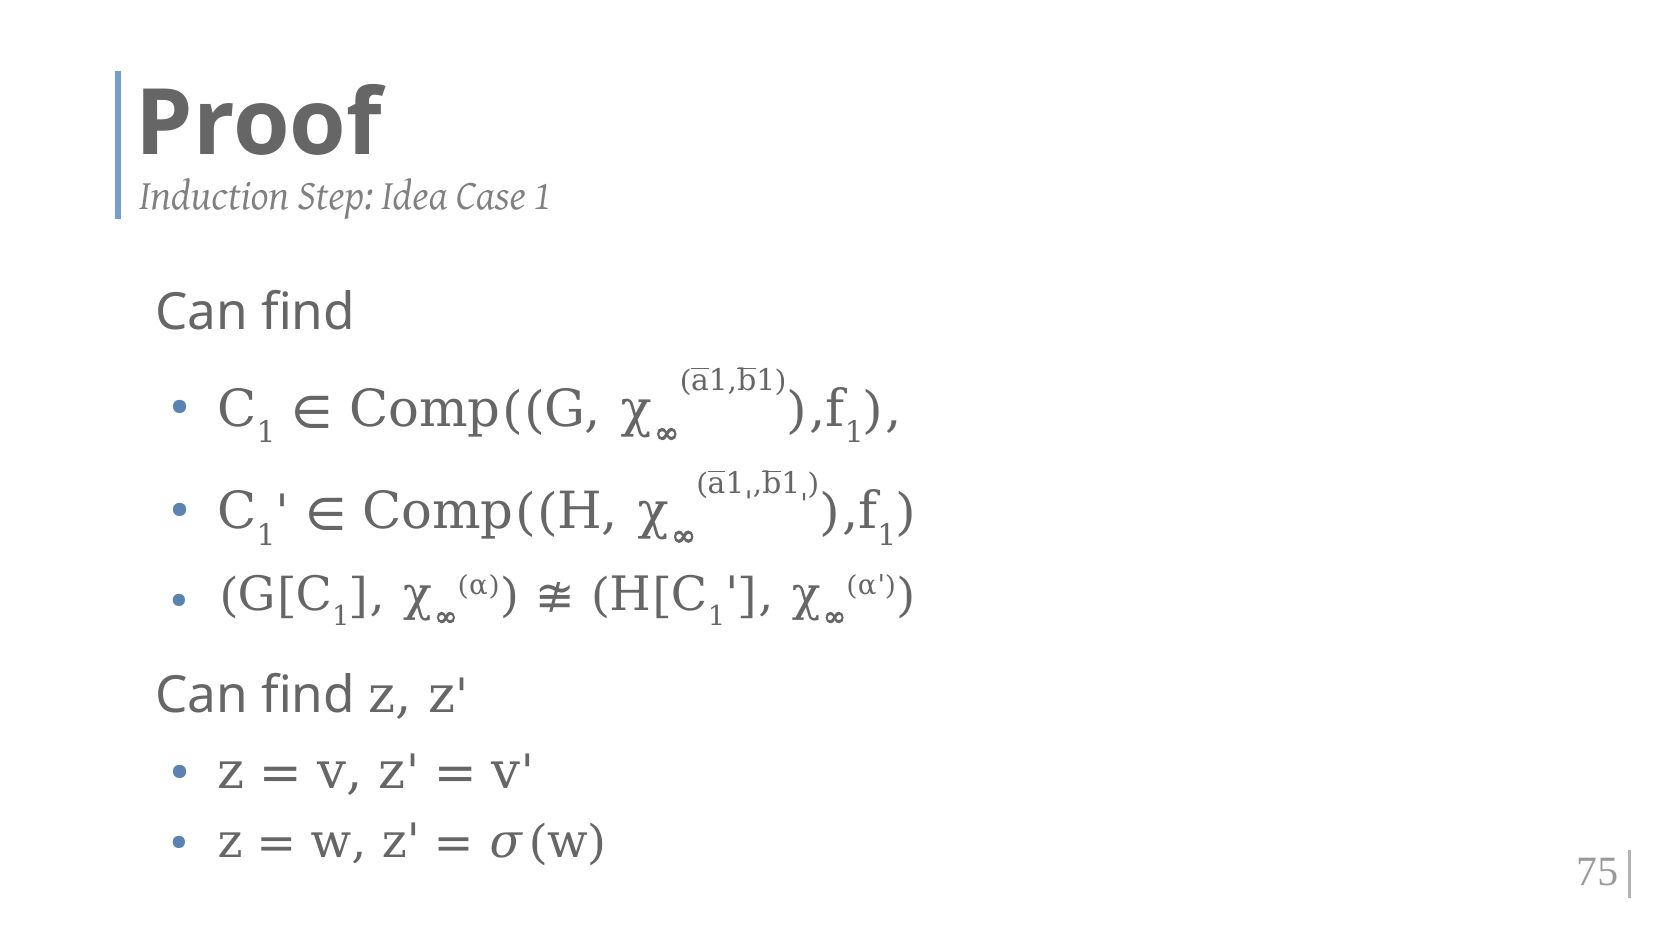

# Proof
Induction Step: Idea Case 1
Can find
C1 ∈ Comp((G, χ∞(a1,b1)),f1),
C1' ∈ Comp((H, χ∞(a1',b1')),f1)
(G[C1], χ∞(α)) ≇ (H[C1'], χ∞(α'))
Can find z, z'
z = v, z' = v'
z = w, z' = 𝜎(w)
75